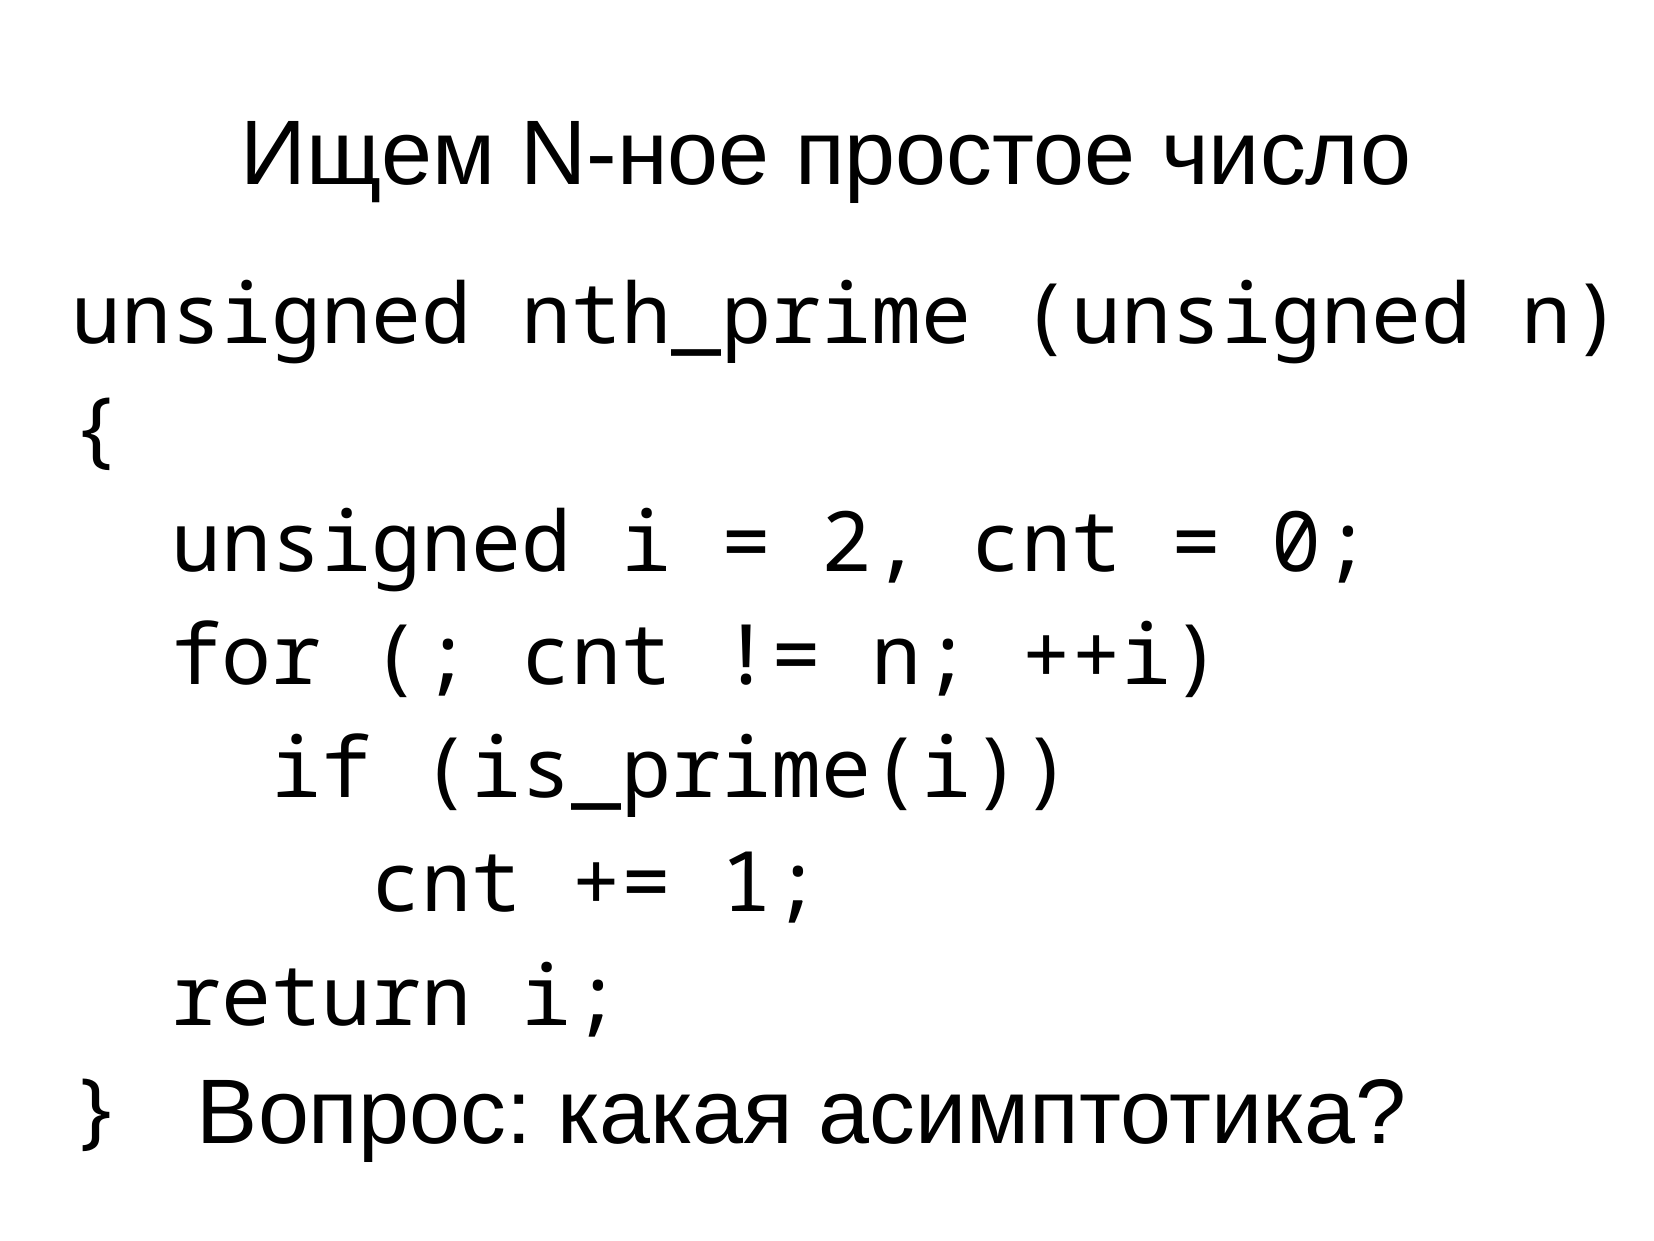

# Ищем N-ное простое число
unsigned nth_prime (unsigned n) {
 unsigned i = 2, cnt = 0;
 for (; cnt != n; ++i)
 if (is_prime(i))
 cnt += 1;
 return i;
}
Вопрос: какая асимптотика?